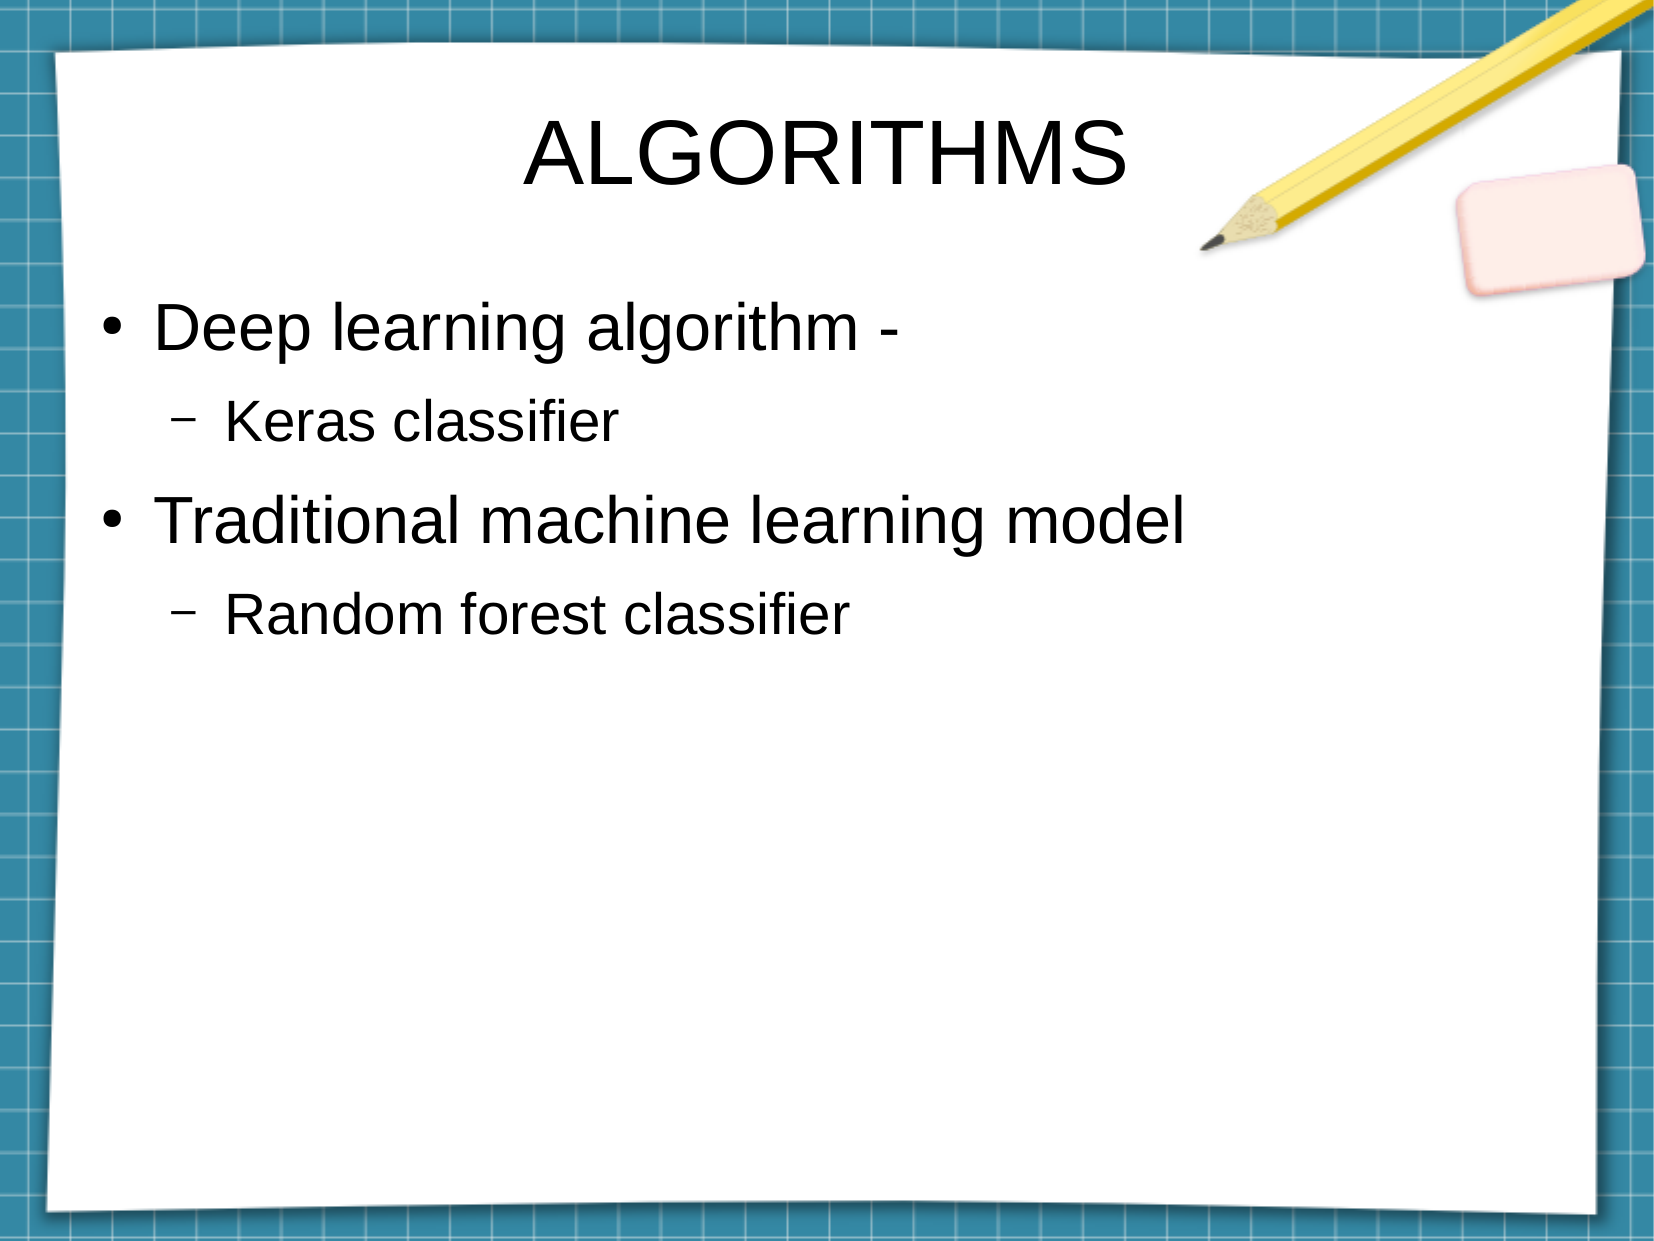

# ALGORITHMS
Deep learning algorithm -
Keras classifier
Traditional machine learning model
Random forest classifier